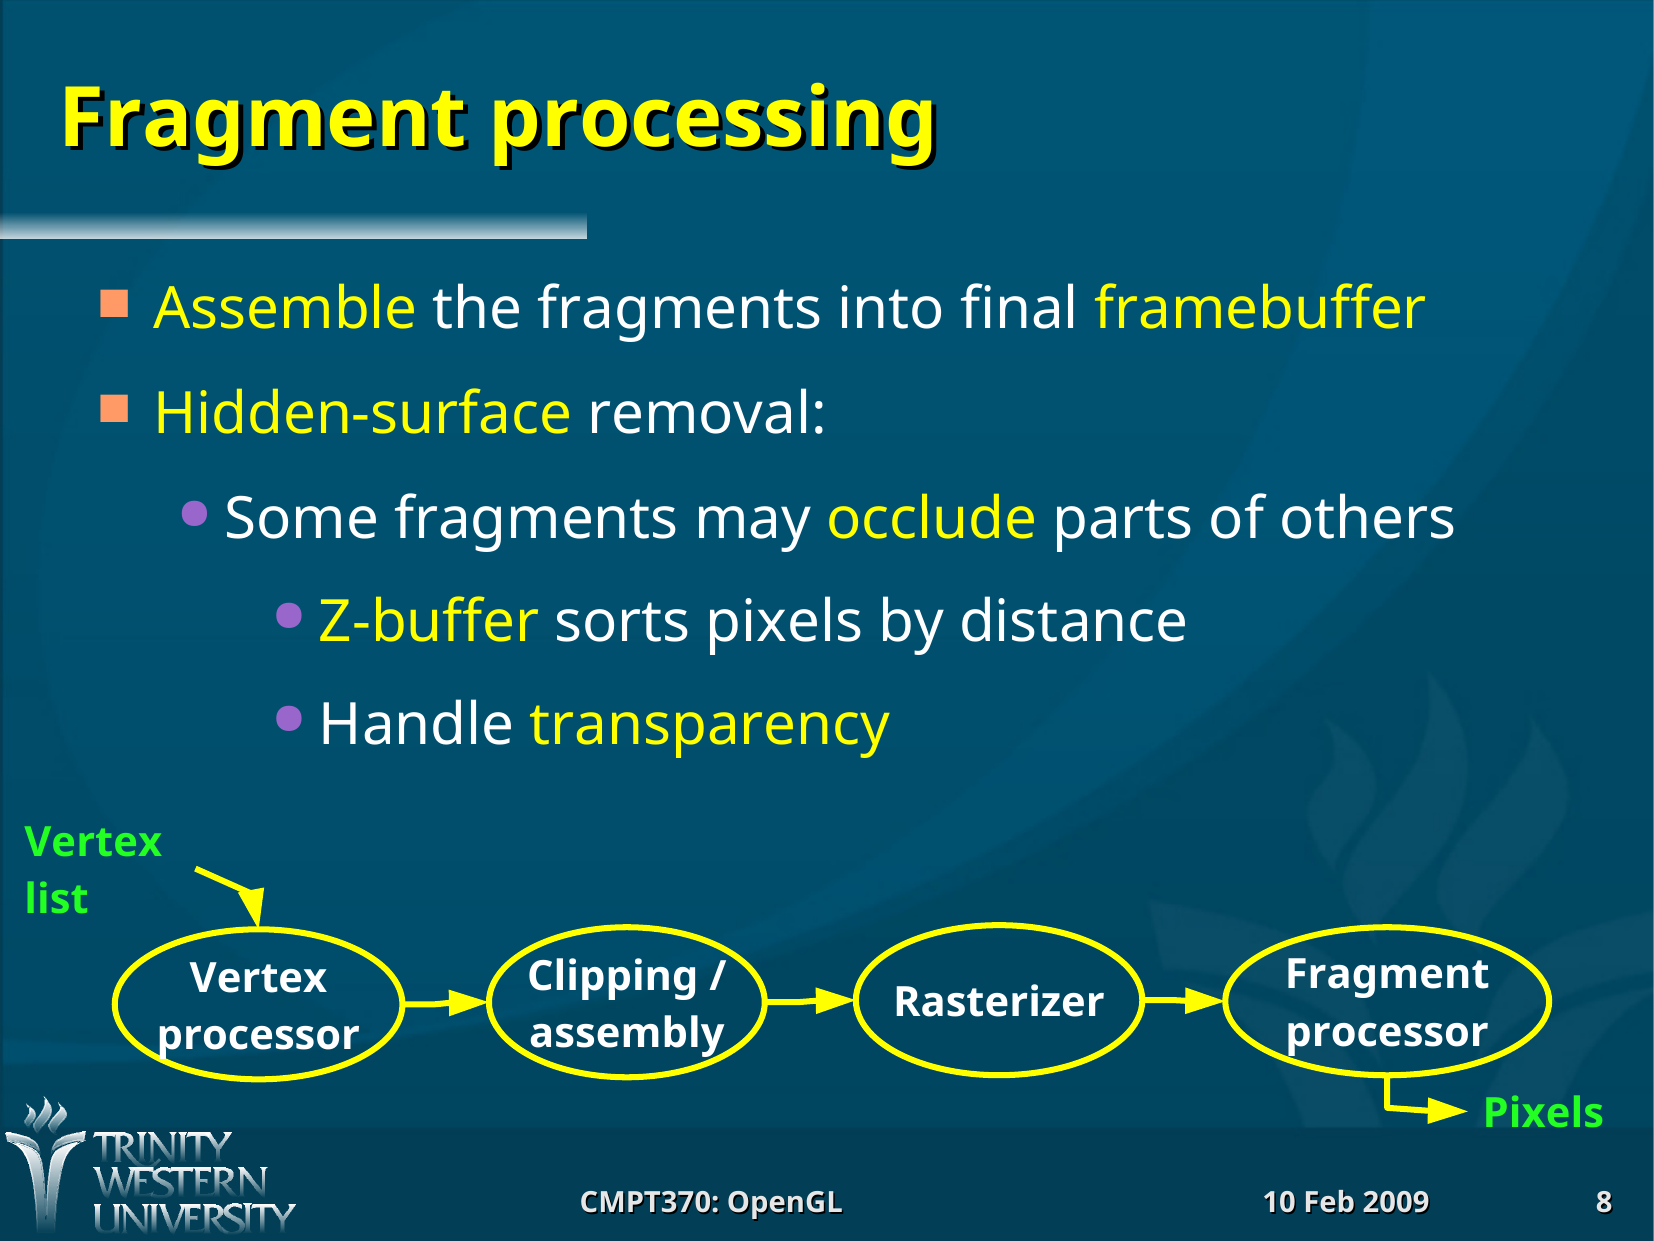

# Fragment processing
Assemble the fragments into final framebuffer
Hidden-surface removal:
Some fragments may occlude parts of others
Z-buffer sorts pixels by distance
Handle transparency
Vertex
list
Rasterizer
Clipping /
assembly
Fragment
processor
Vertex
processor
Pixels
CMPT370: OpenGL
10 Feb 2009
8